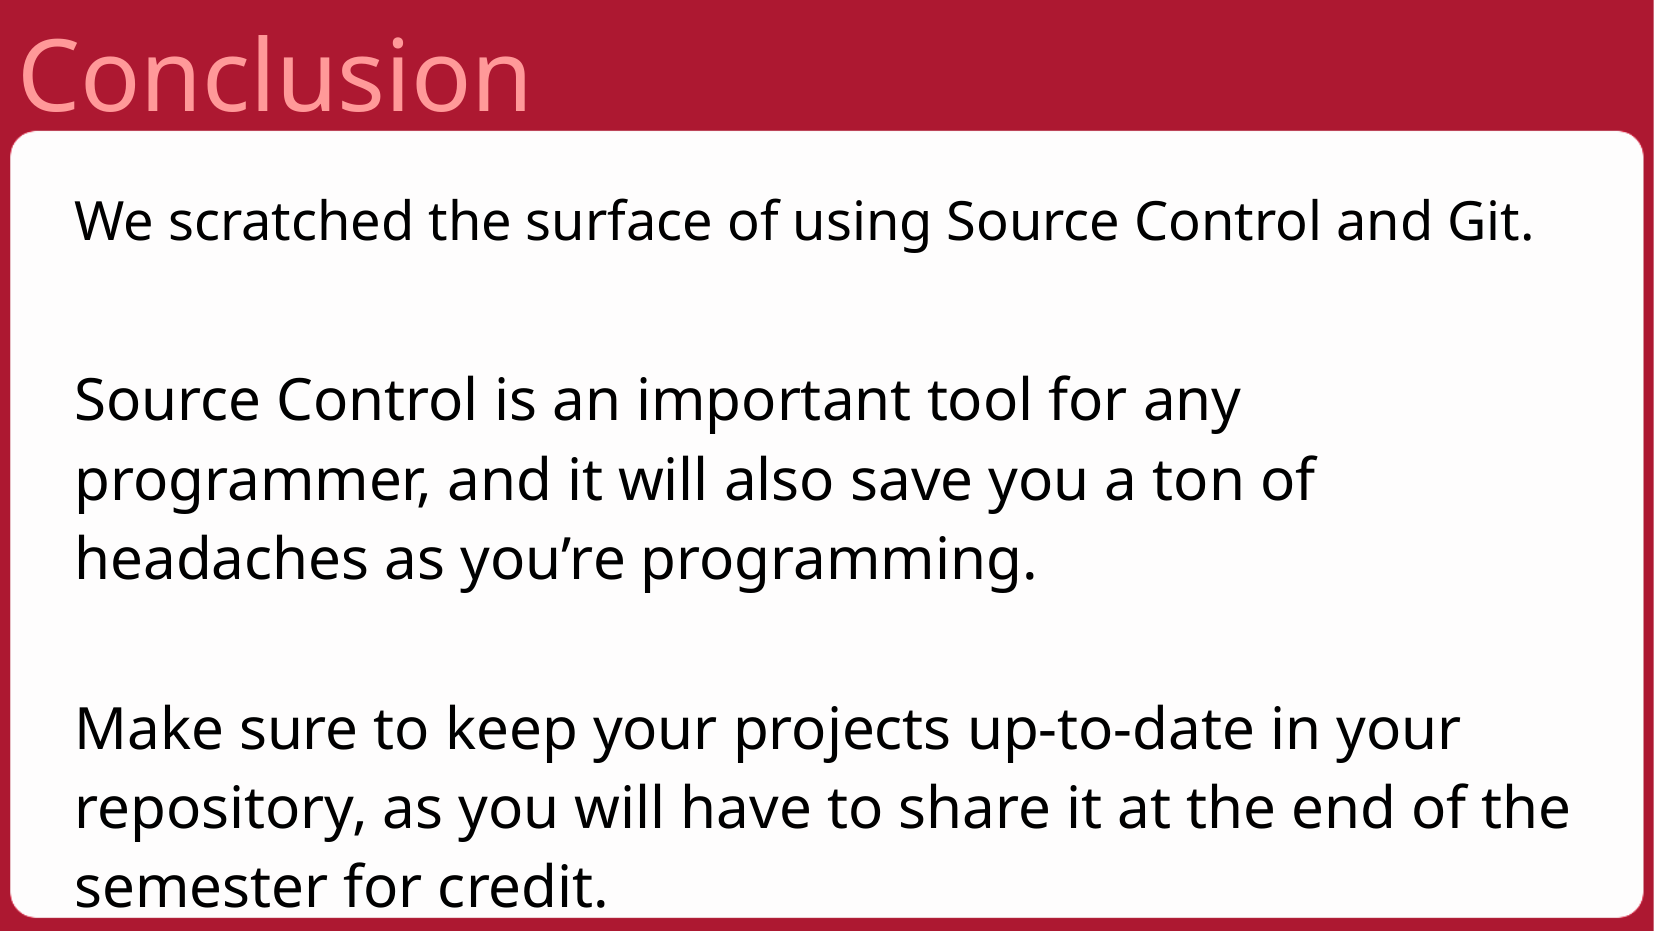

# Conclusion
We scratched the surface of using Source Control and Git.
Source Control is an important tool for any programmer, and it will also save you a ton of headaches as you’re programming.
Make sure to keep your projects up-to-date in your repository, as you will have to share it at the end of the semester for credit.